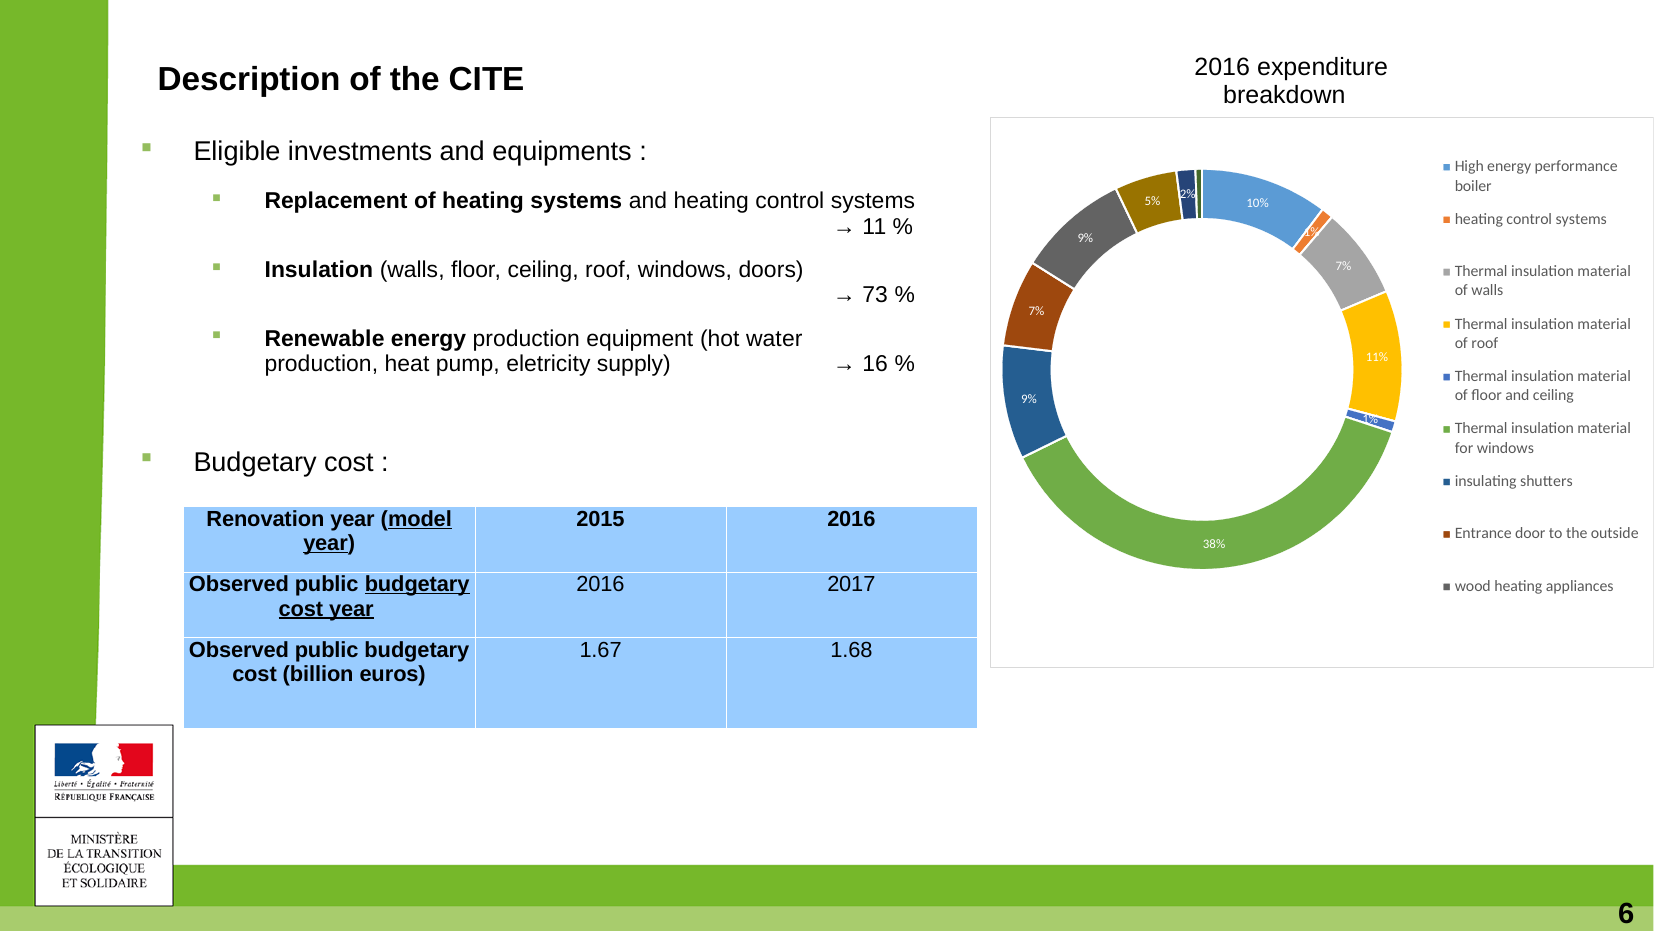

2016 expenditure breakdown
Description of the CITE
# Eligible investments and equipments :
Replacement of heating systems and heating control systems 							 → 11 %
Insulation (walls, floor, ceiling, roof, windows, doors) 								 → 73 %
Renewable energy production equipment (hot water production, heat pump, eletricity supply) 		 → 16 %
Budgetary cost :
| Renovation year (model year) | 2015 | 2016 |
| --- | --- | --- |
| Observed public budgetary cost year | 2016 | 2017 |
| Observed public budgetary cost (billion euros) | 1.67 | 1.68 |